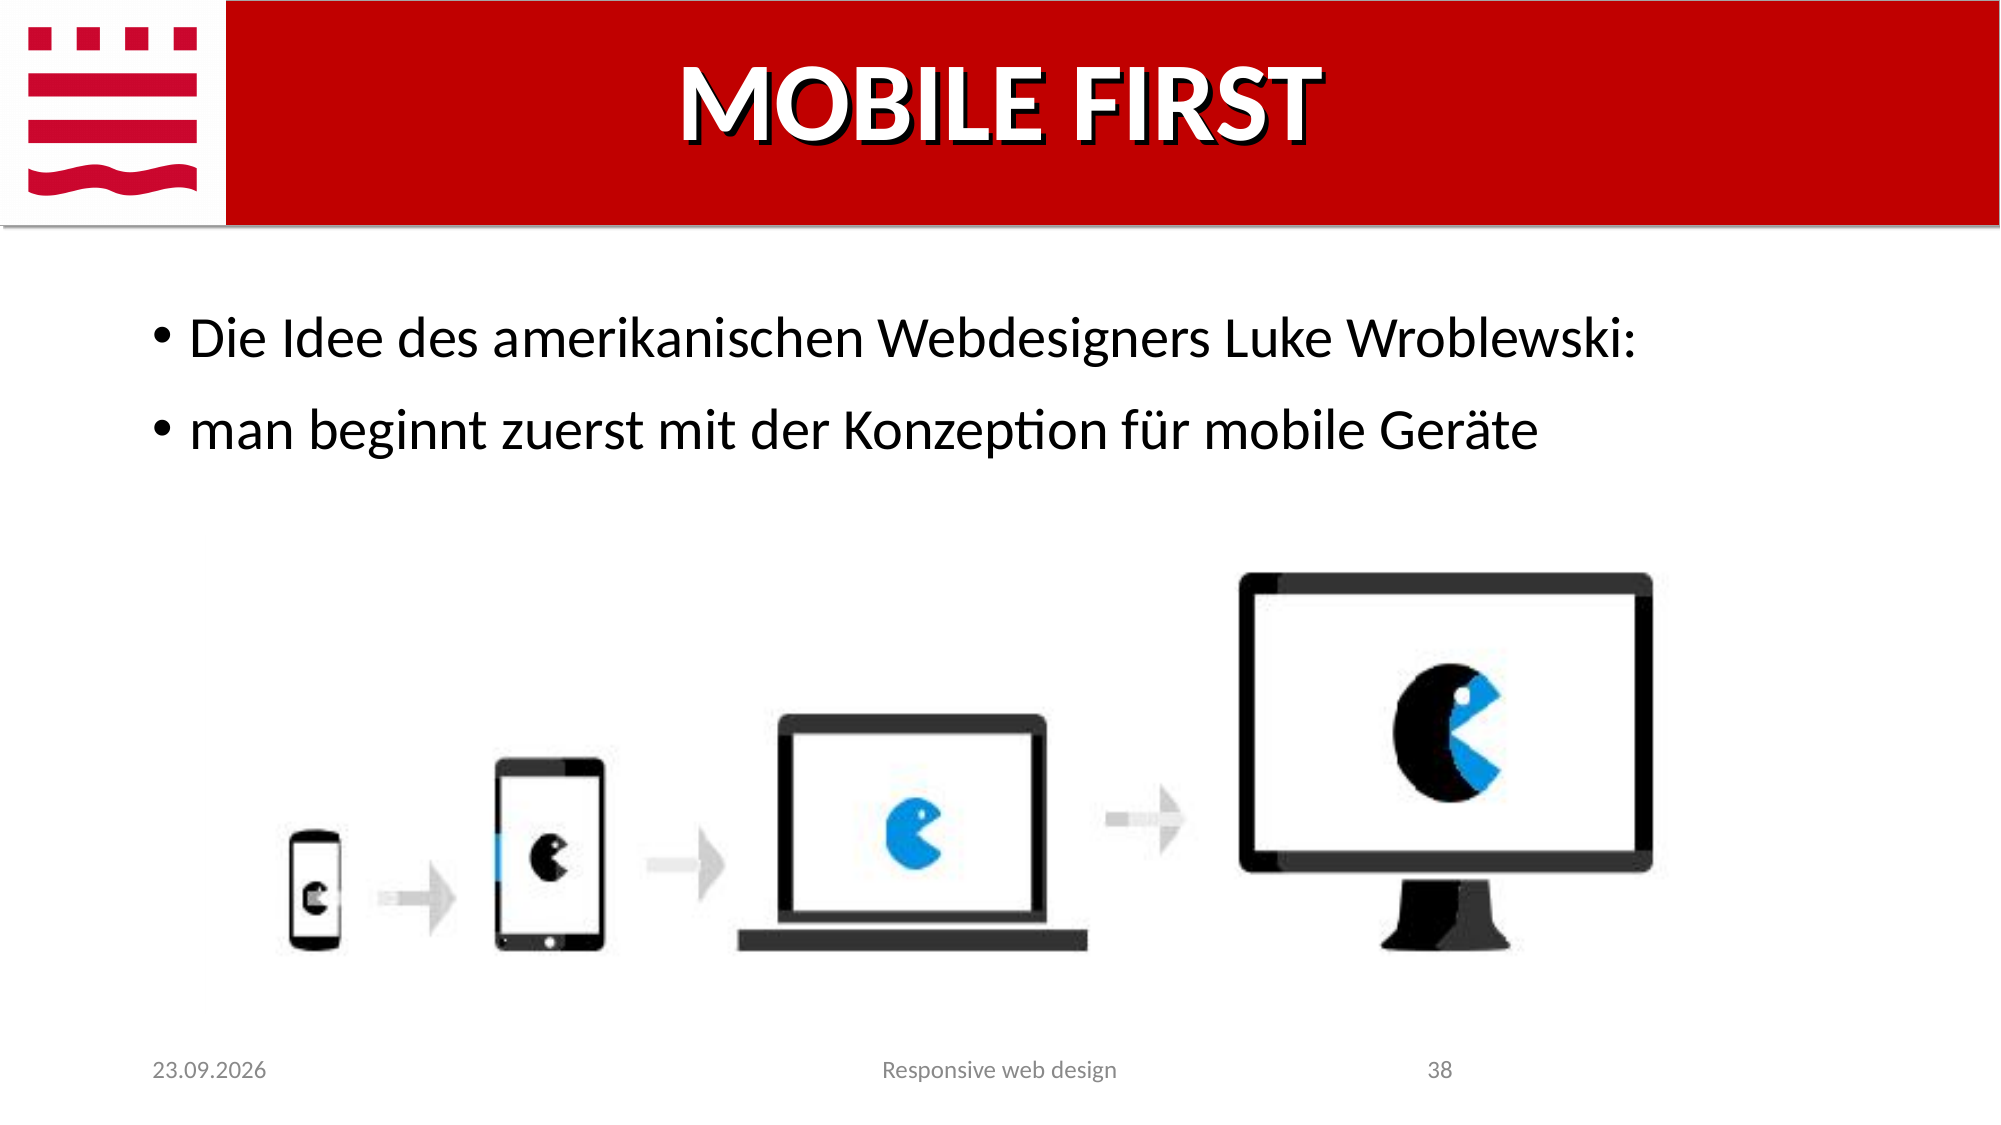

MOBILE FIRST
# 1- mobile first
Die Idee des amerikanischen Webdesigners Luke Wroblewski:
man beginnt zuerst mit der Konzeption für mobile Geräte
Responsive web design
38